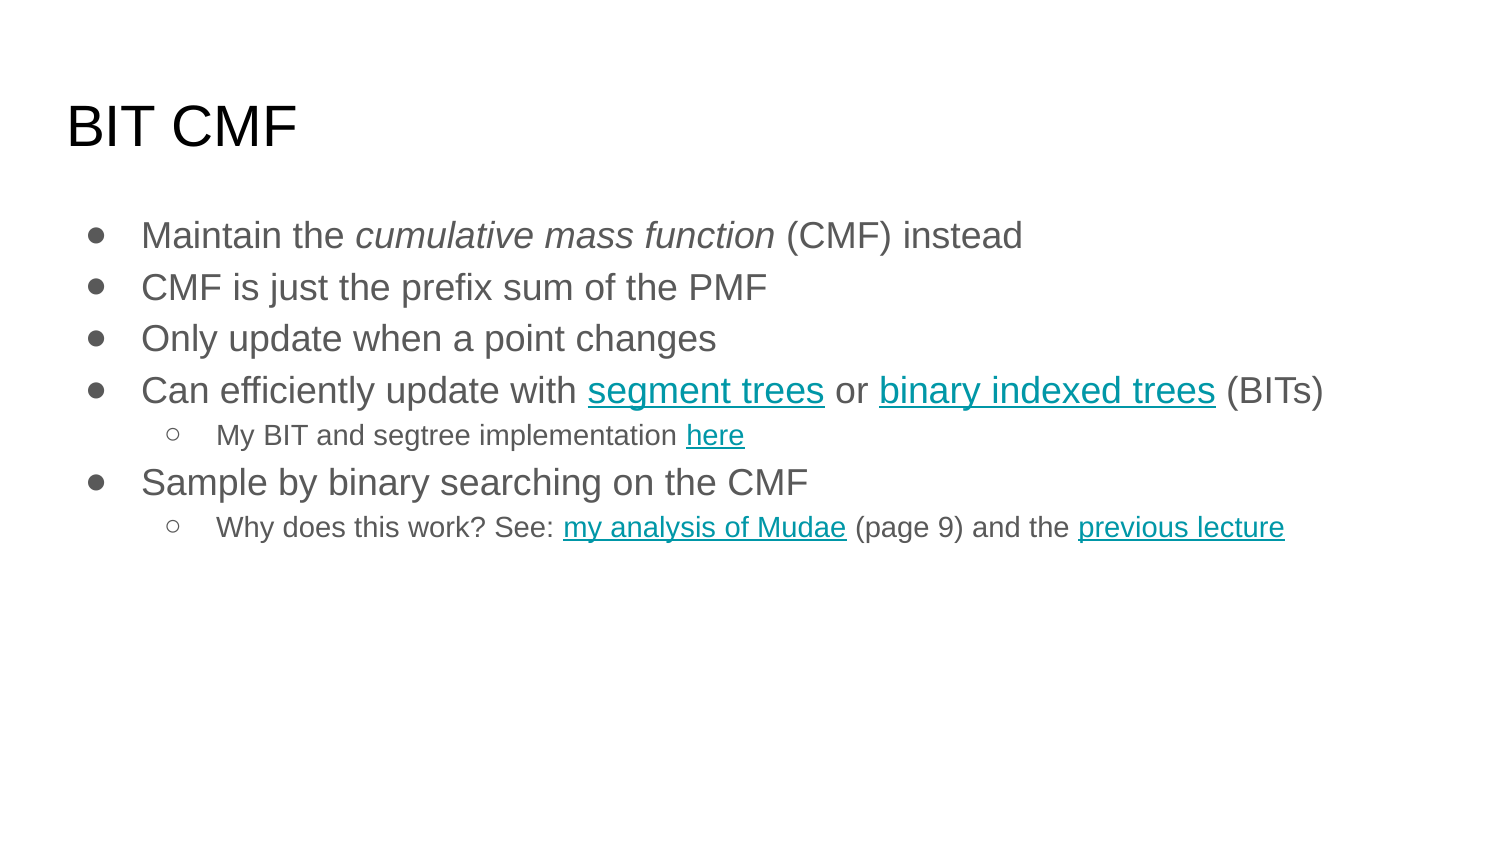

# BIT CMF
Maintain the cumulative mass function (CMF) instead
CMF is just the prefix sum of the PMF
Only update when a point changes
Can efficiently update with segment trees or binary indexed trees (BITs)
My BIT and segtree implementation here
Sample by binary searching on the CMF
Why does this work? See: my analysis of Mudae (page 9) and the previous lecture